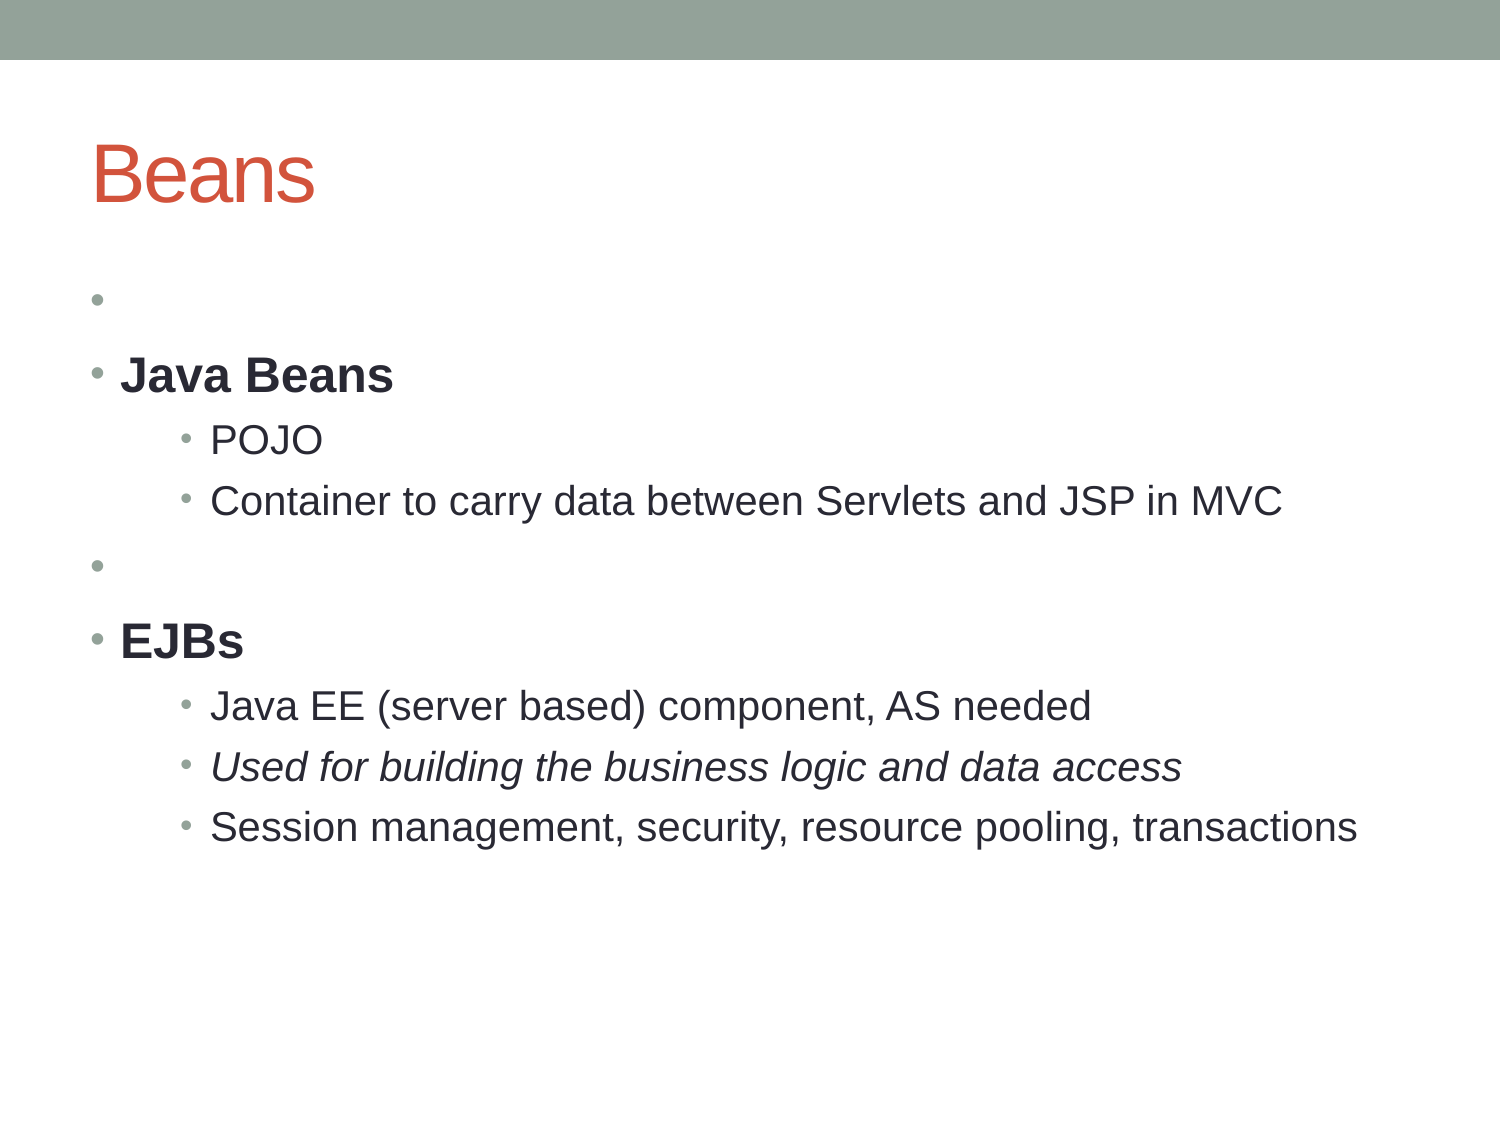

# Beans
Java Beans
POJO
Container to carry data between Servlets and JSP in MVC
EJBs
Java EE (server based) component, AS needed
Used for building the business logic and data access
Session management, security, resource pooling, transactions